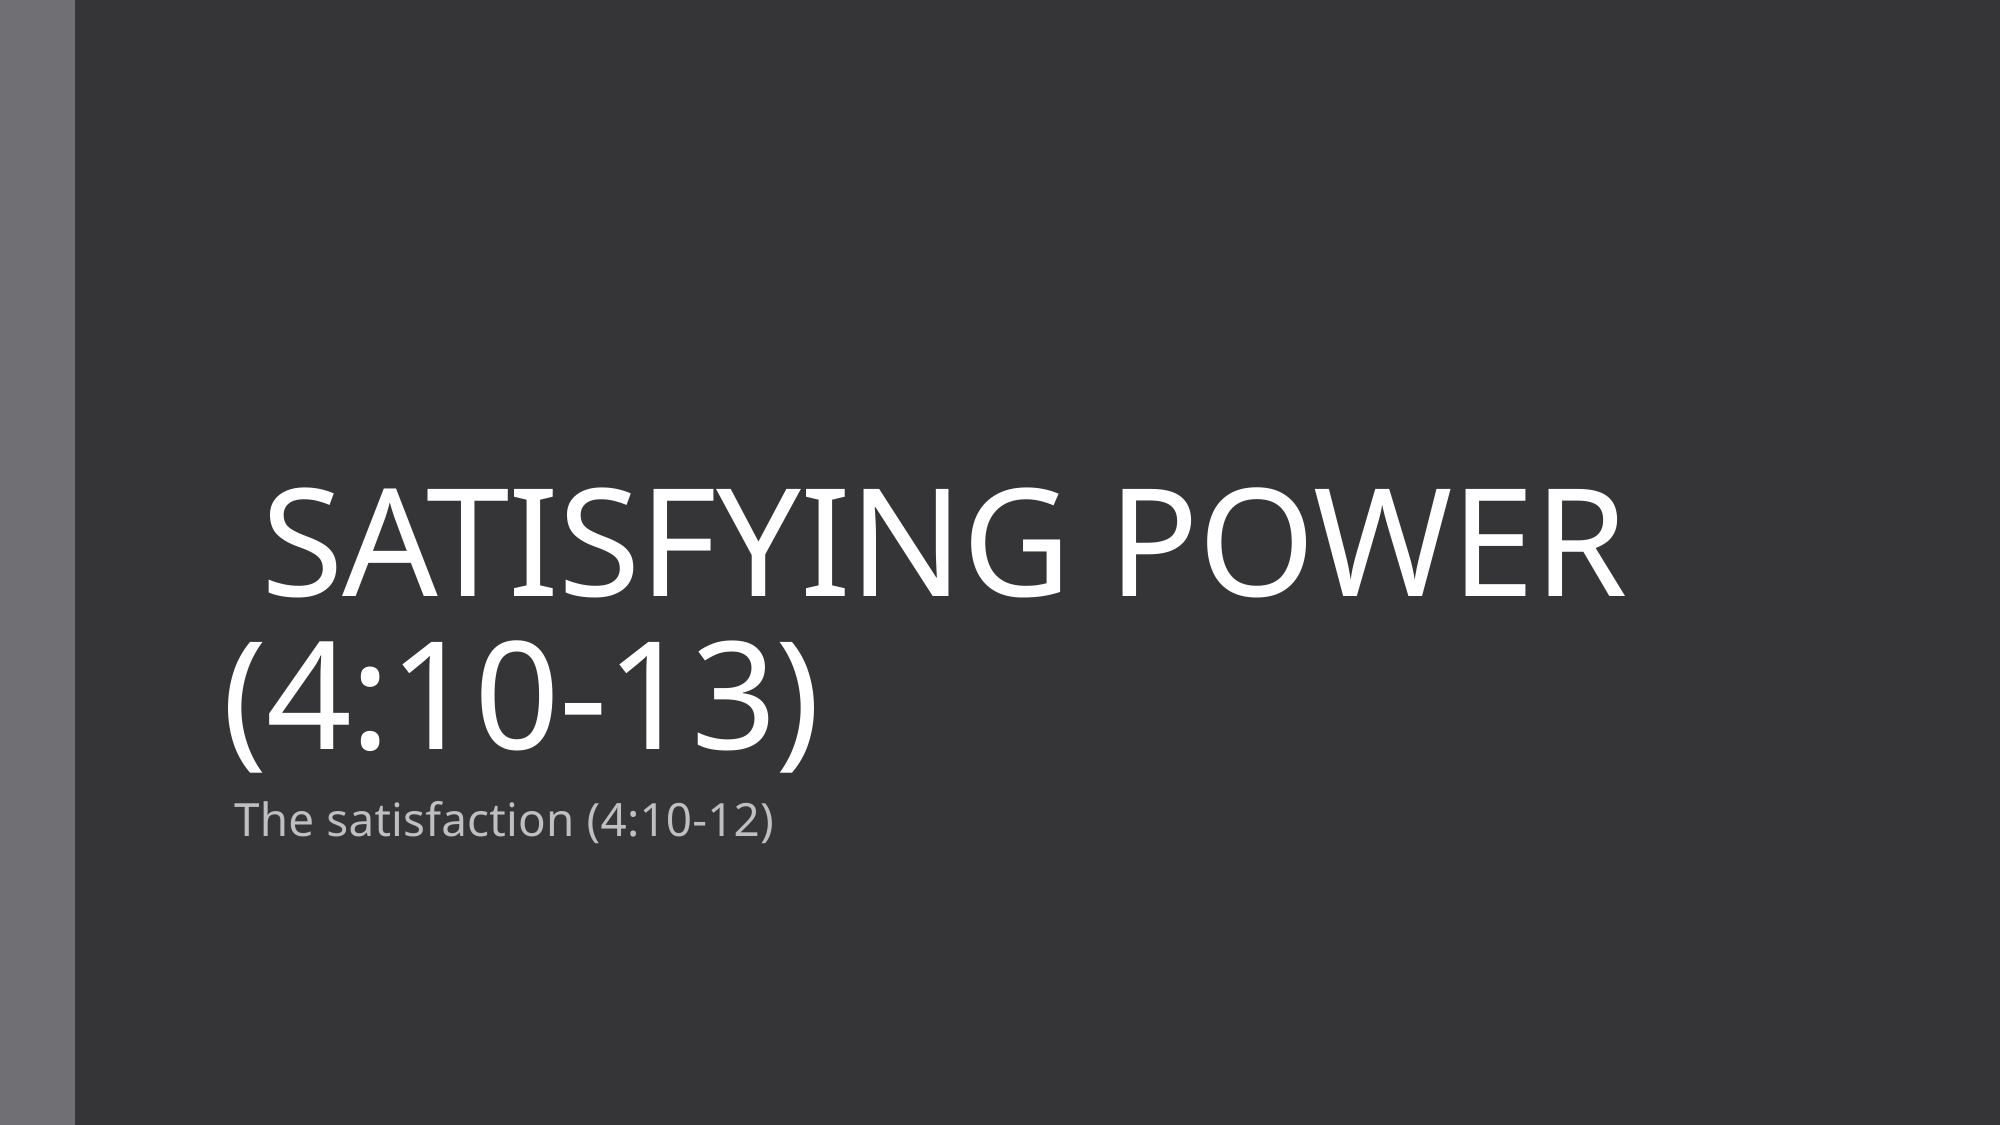

# SATISFYING POWER (4:10-13)
 The satisfaction (4:10-12)